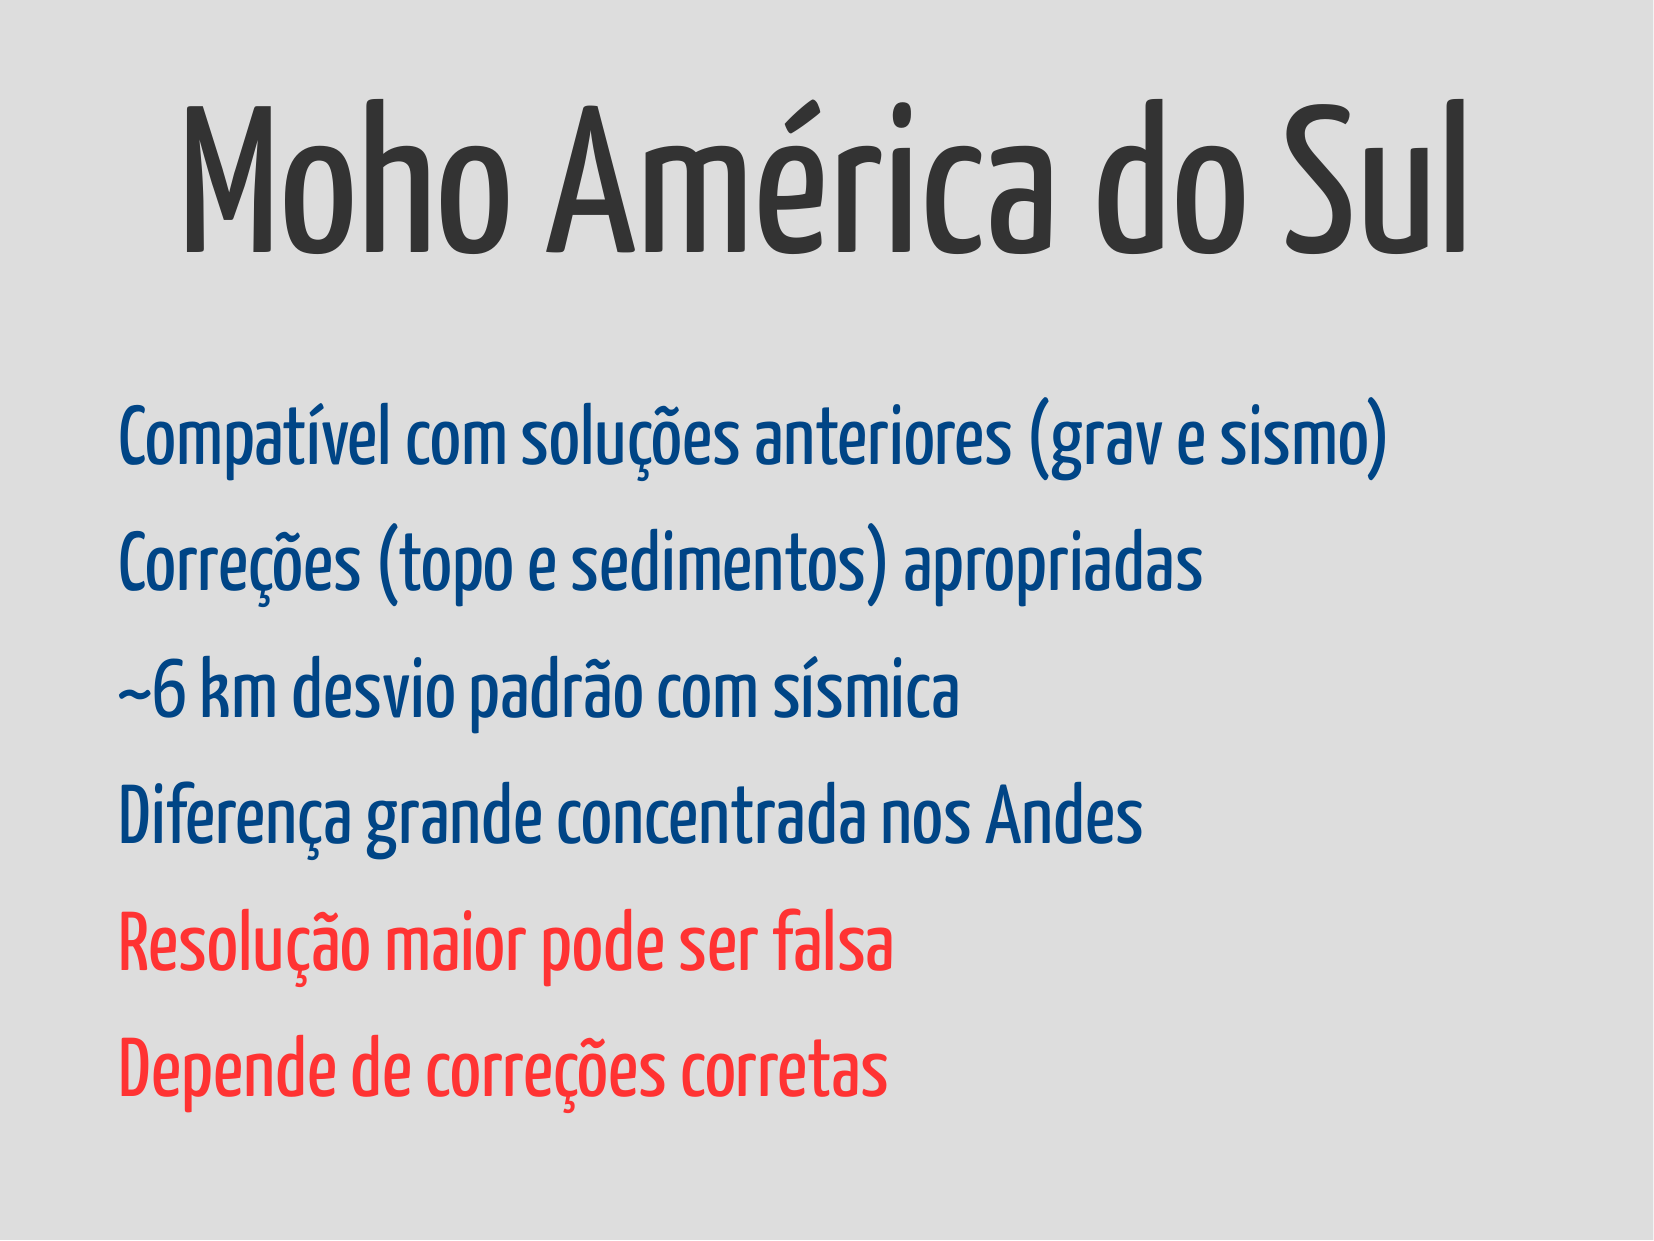

# Moho América do Sul
Compatível com soluções anteriores (grav e sismo)
Correções (topo e sedimentos) apropriadas
~6 km desvio padrão com sísmica
Diferença grande concentrada nos Andes
Resolução maior pode ser falsa
Depende de correções corretas